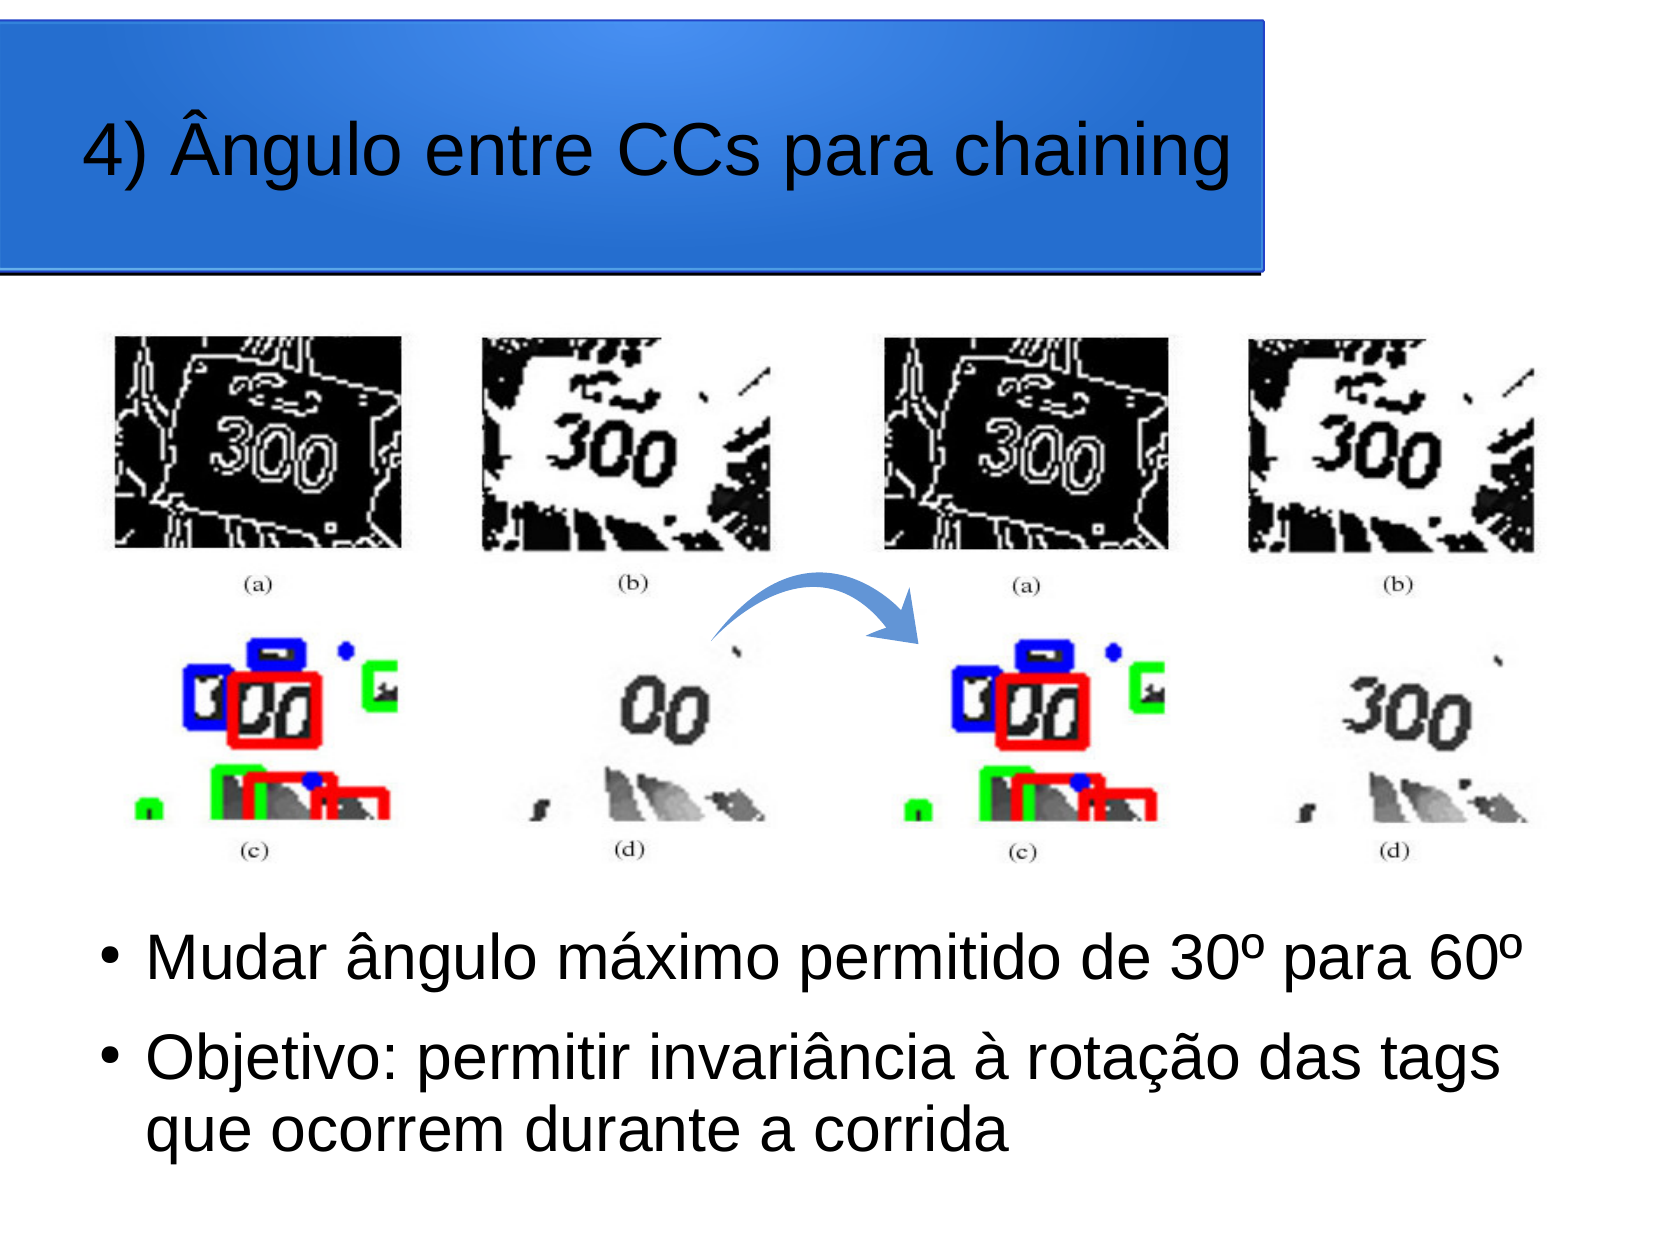

# 4) Ângulo entre CCs para chaining
Mudar ângulo máximo permitido de 30º para 60º
Objetivo: permitir invariância à rotação das tags que ocorrem durante a corrida